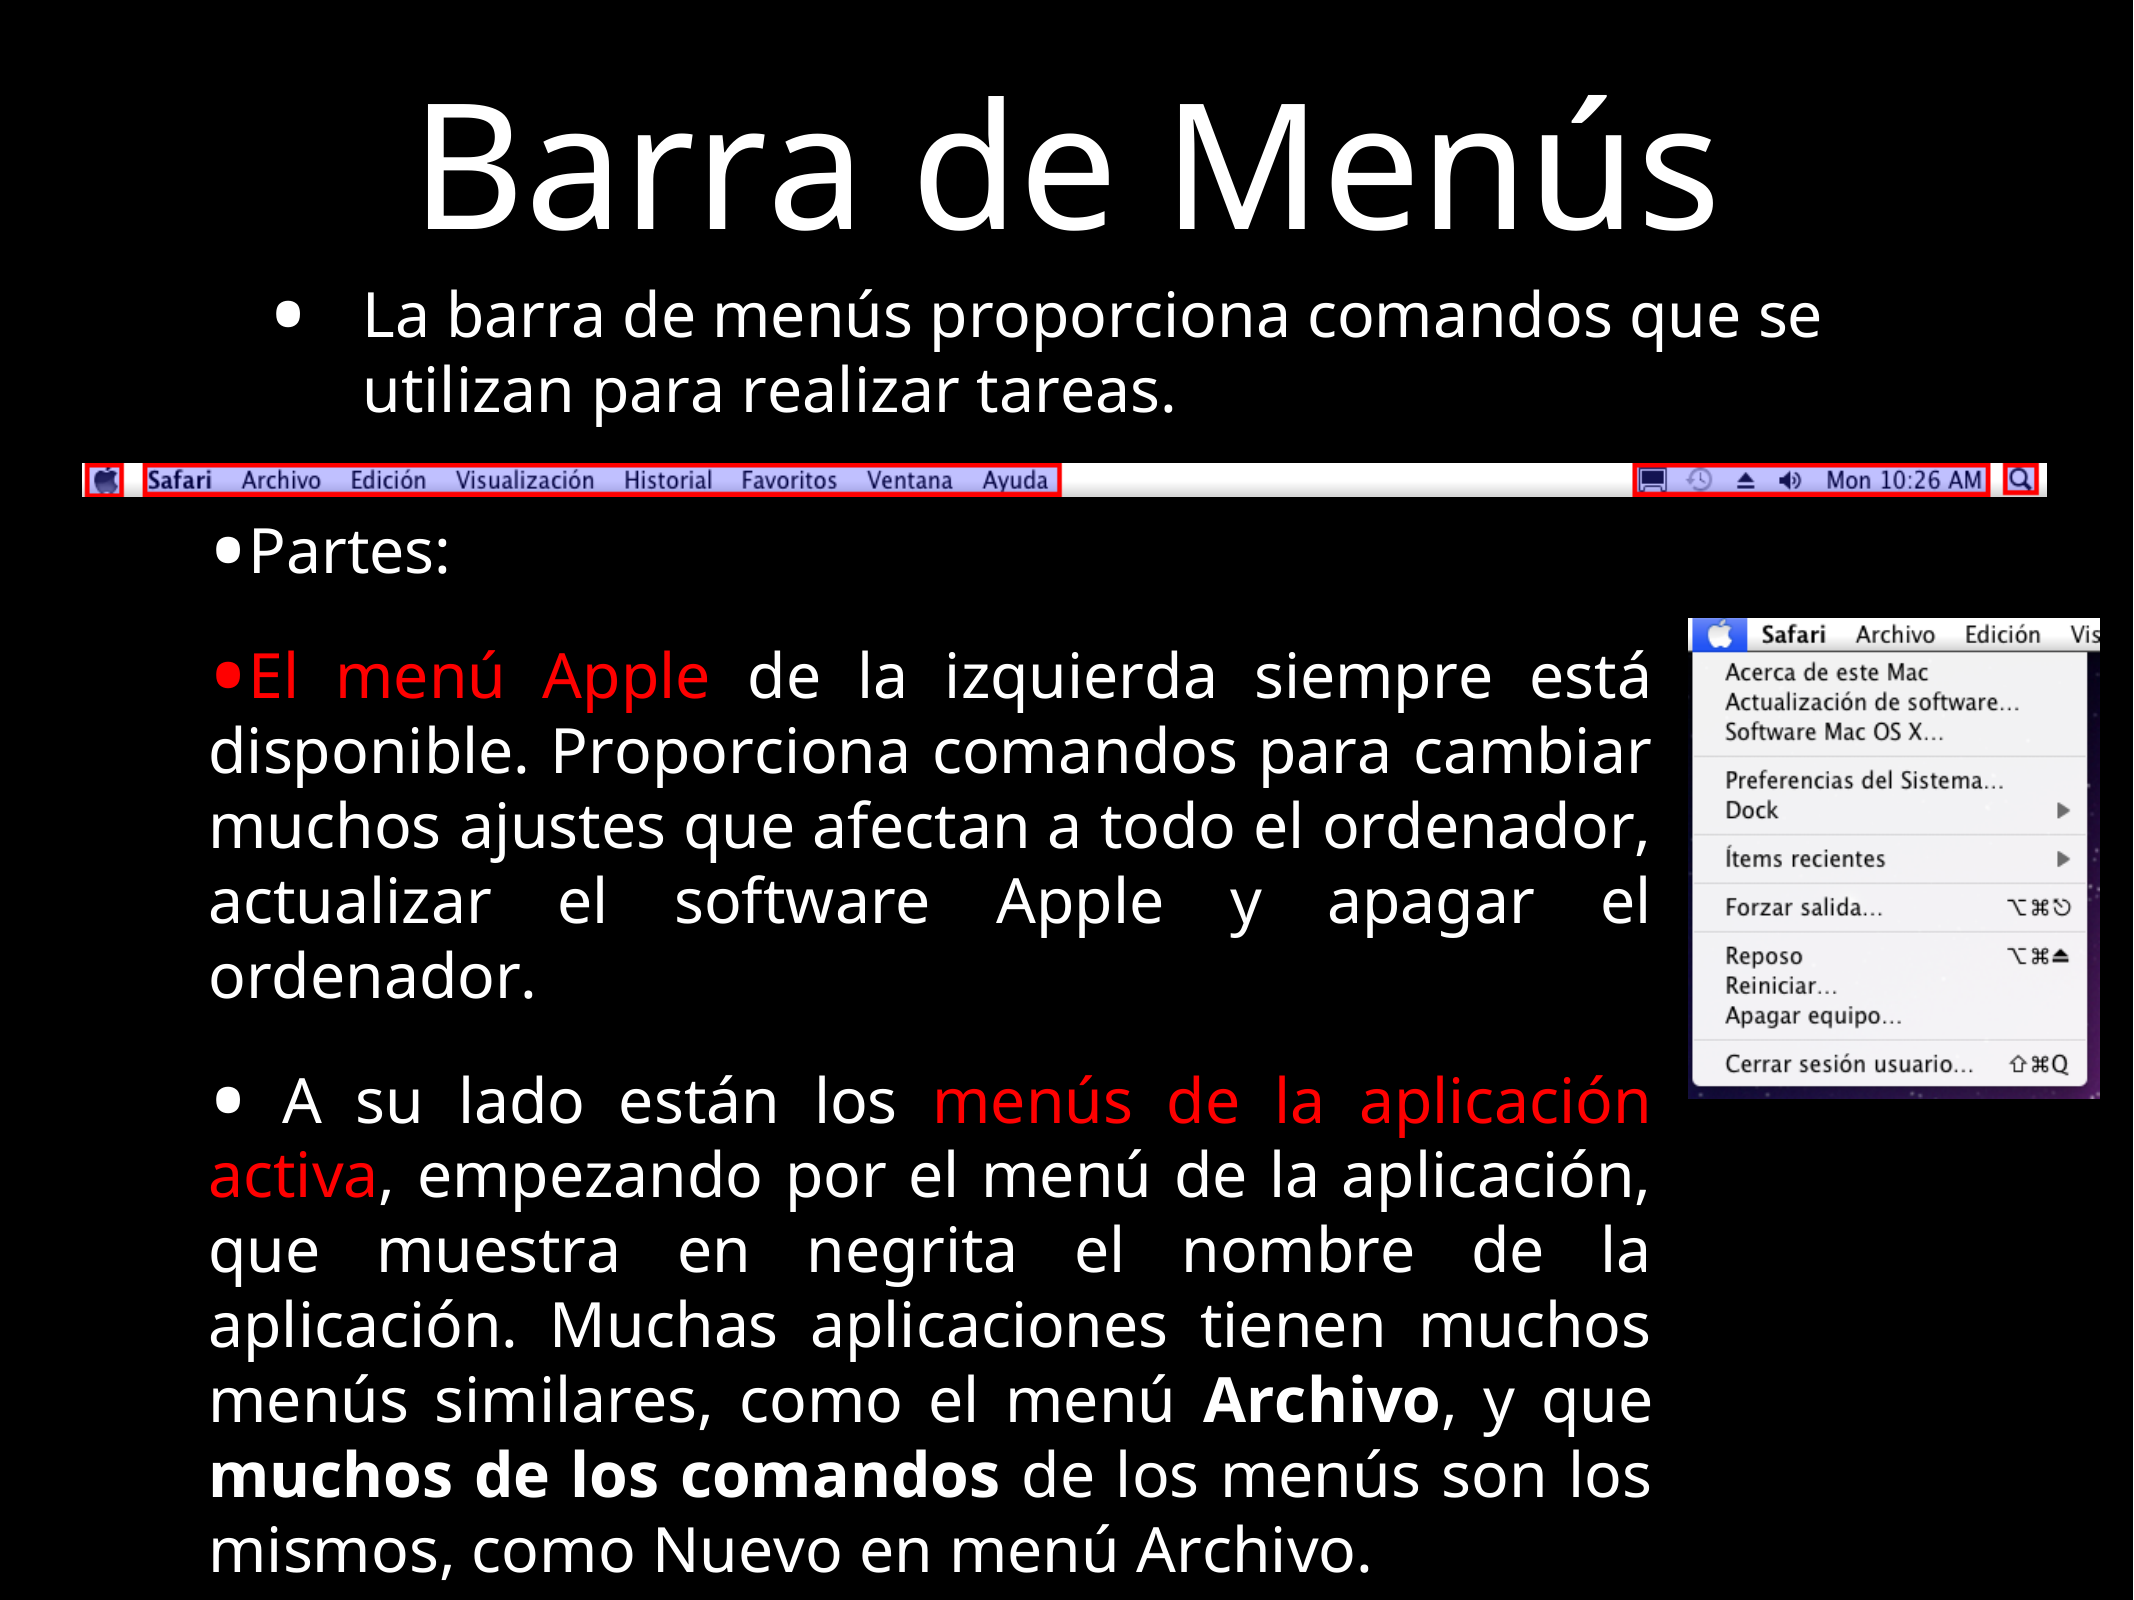

# Barra de Menús
La barra de menús proporciona comandos que se utilizan para realizar tareas.
Partes:
El menú Apple de la izquierda siempre está disponible. Proporciona comandos para cambiar muchos ajustes que afectan a todo el ordenador, actualizar el software Apple y apagar el ordenador.
 A su lado están los menús de la aplicación activa, empezando por el menú de la aplicación, que muestra en negrita el nombre de la aplicación. Muchas aplicaciones tienen muchos menús similares, como el menú Archivo, y que muchos de los comandos de los menús son los mismos, como Nuevo en menú Archivo.